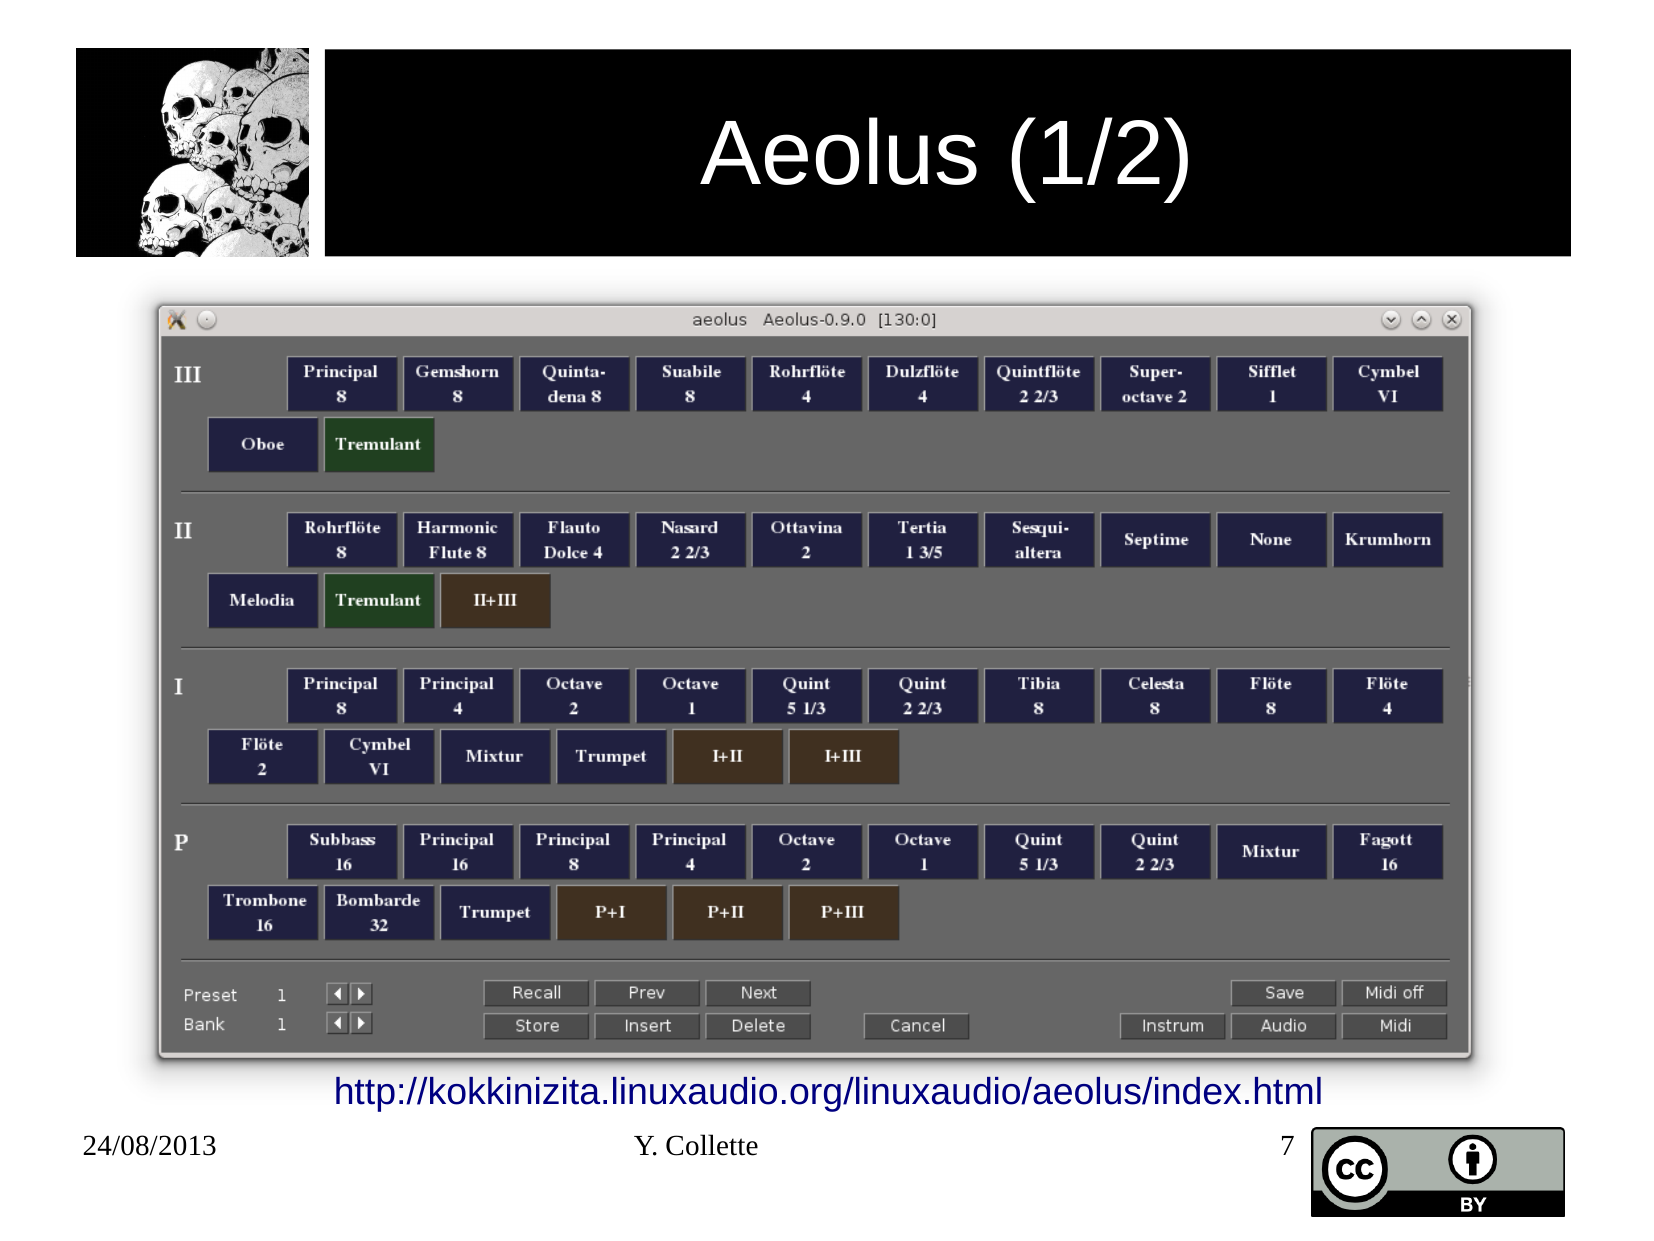

# Aeolus (1/2)
http://kokkinizita.linuxaudio.org/linuxaudio/aeolus/index.html
Y. Collette
7